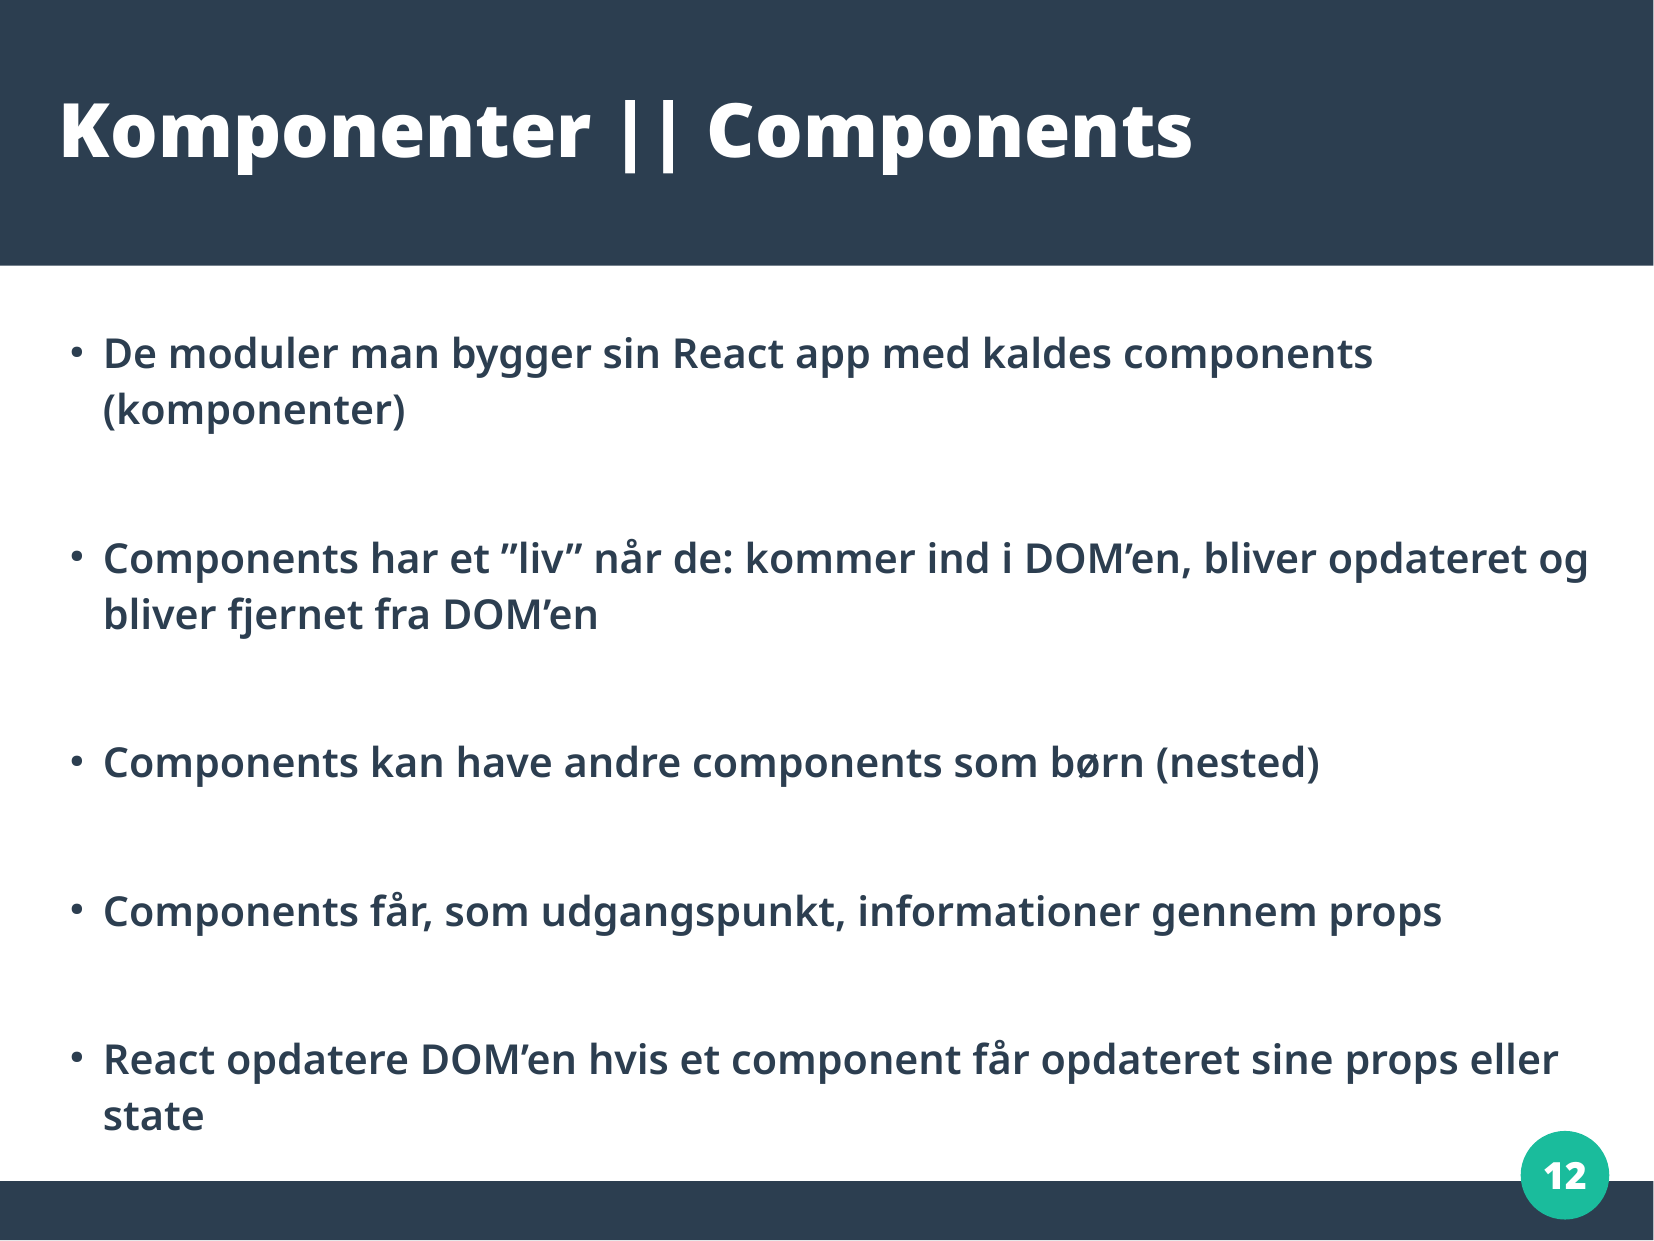

# Komponenter || Components
De moduler man bygger sin React app med kaldes components (komponenter)
Components har et ”liv” når de: kommer ind i DOM’en, bliver opdateret og bliver fjernet fra DOM’en
Components kan have andre components som børn (nested)
Components får, som udgangspunkt, informationer gennem props
React opdatere DOM’en hvis et component får opdateret sine props eller state
12